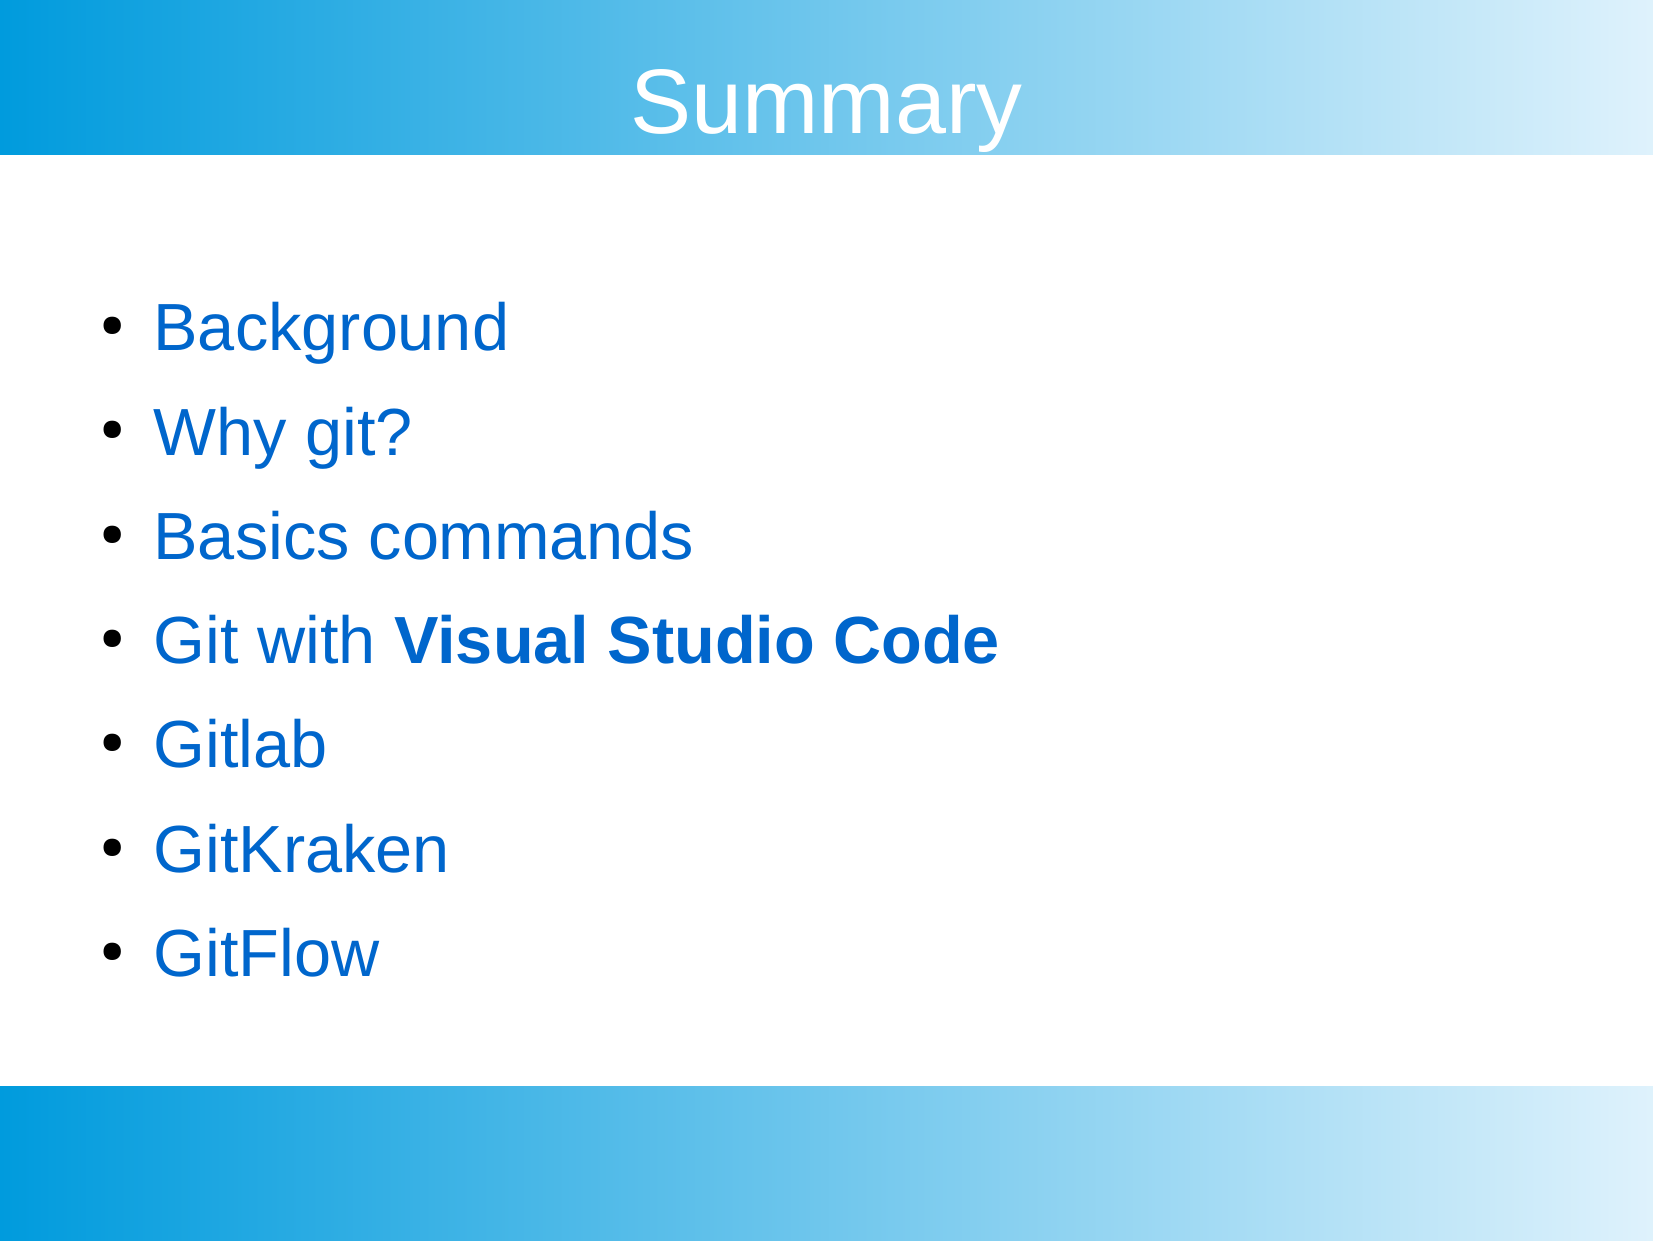

# Summary
Background
Why git?
Basics commands
Git with Visual Studio Code
Gitlab
GitKraken
GitFlow